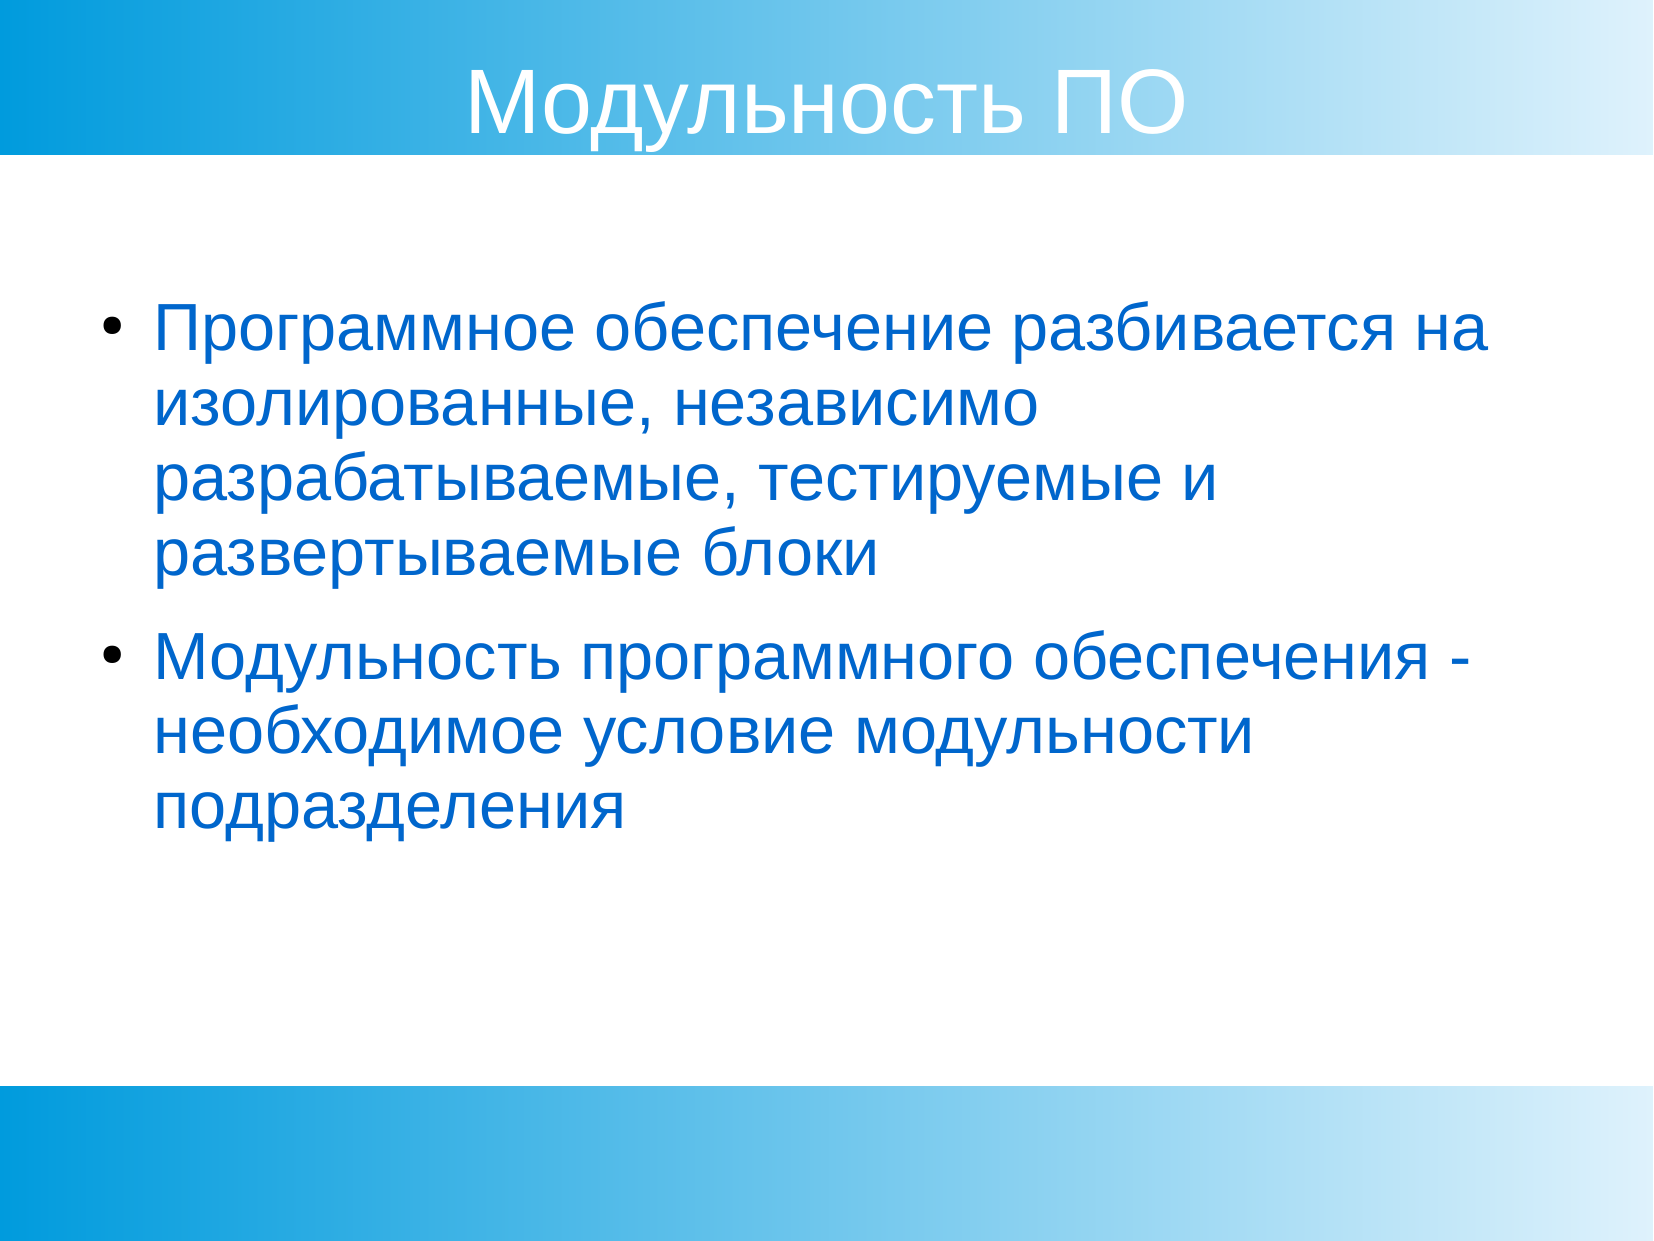

# Модульность ПО
Программное обеспечение разбивается на изолированные, независимо разрабатываемые, тестируемые и развертываемые блоки
Модульность программного обеспечения - необходимое условие модульности подразделения